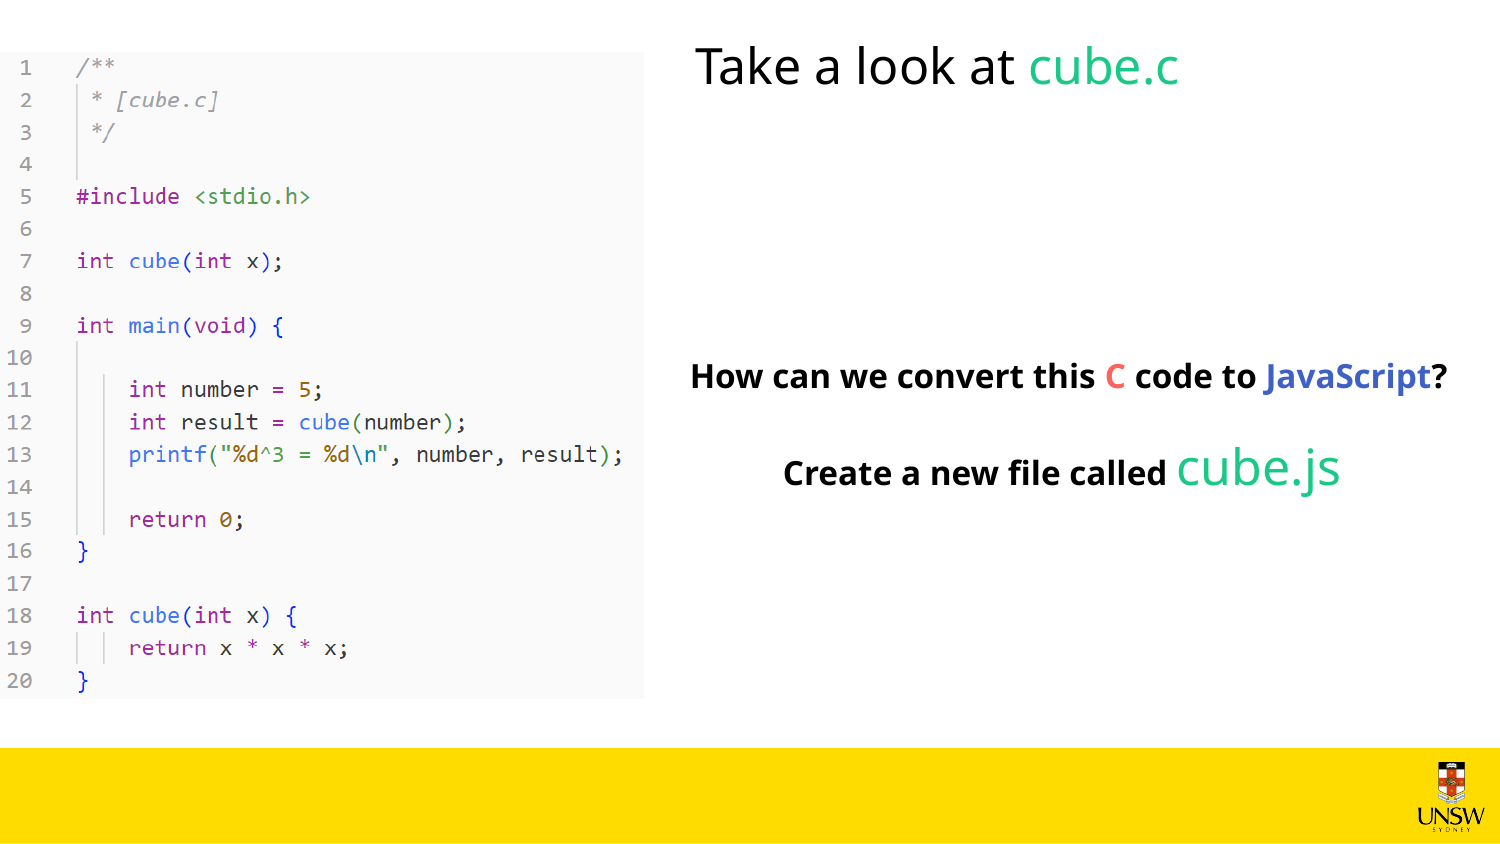

Take a look at cube.c
How can we convert this C code to JavaScript?
Create a new file called cube.js